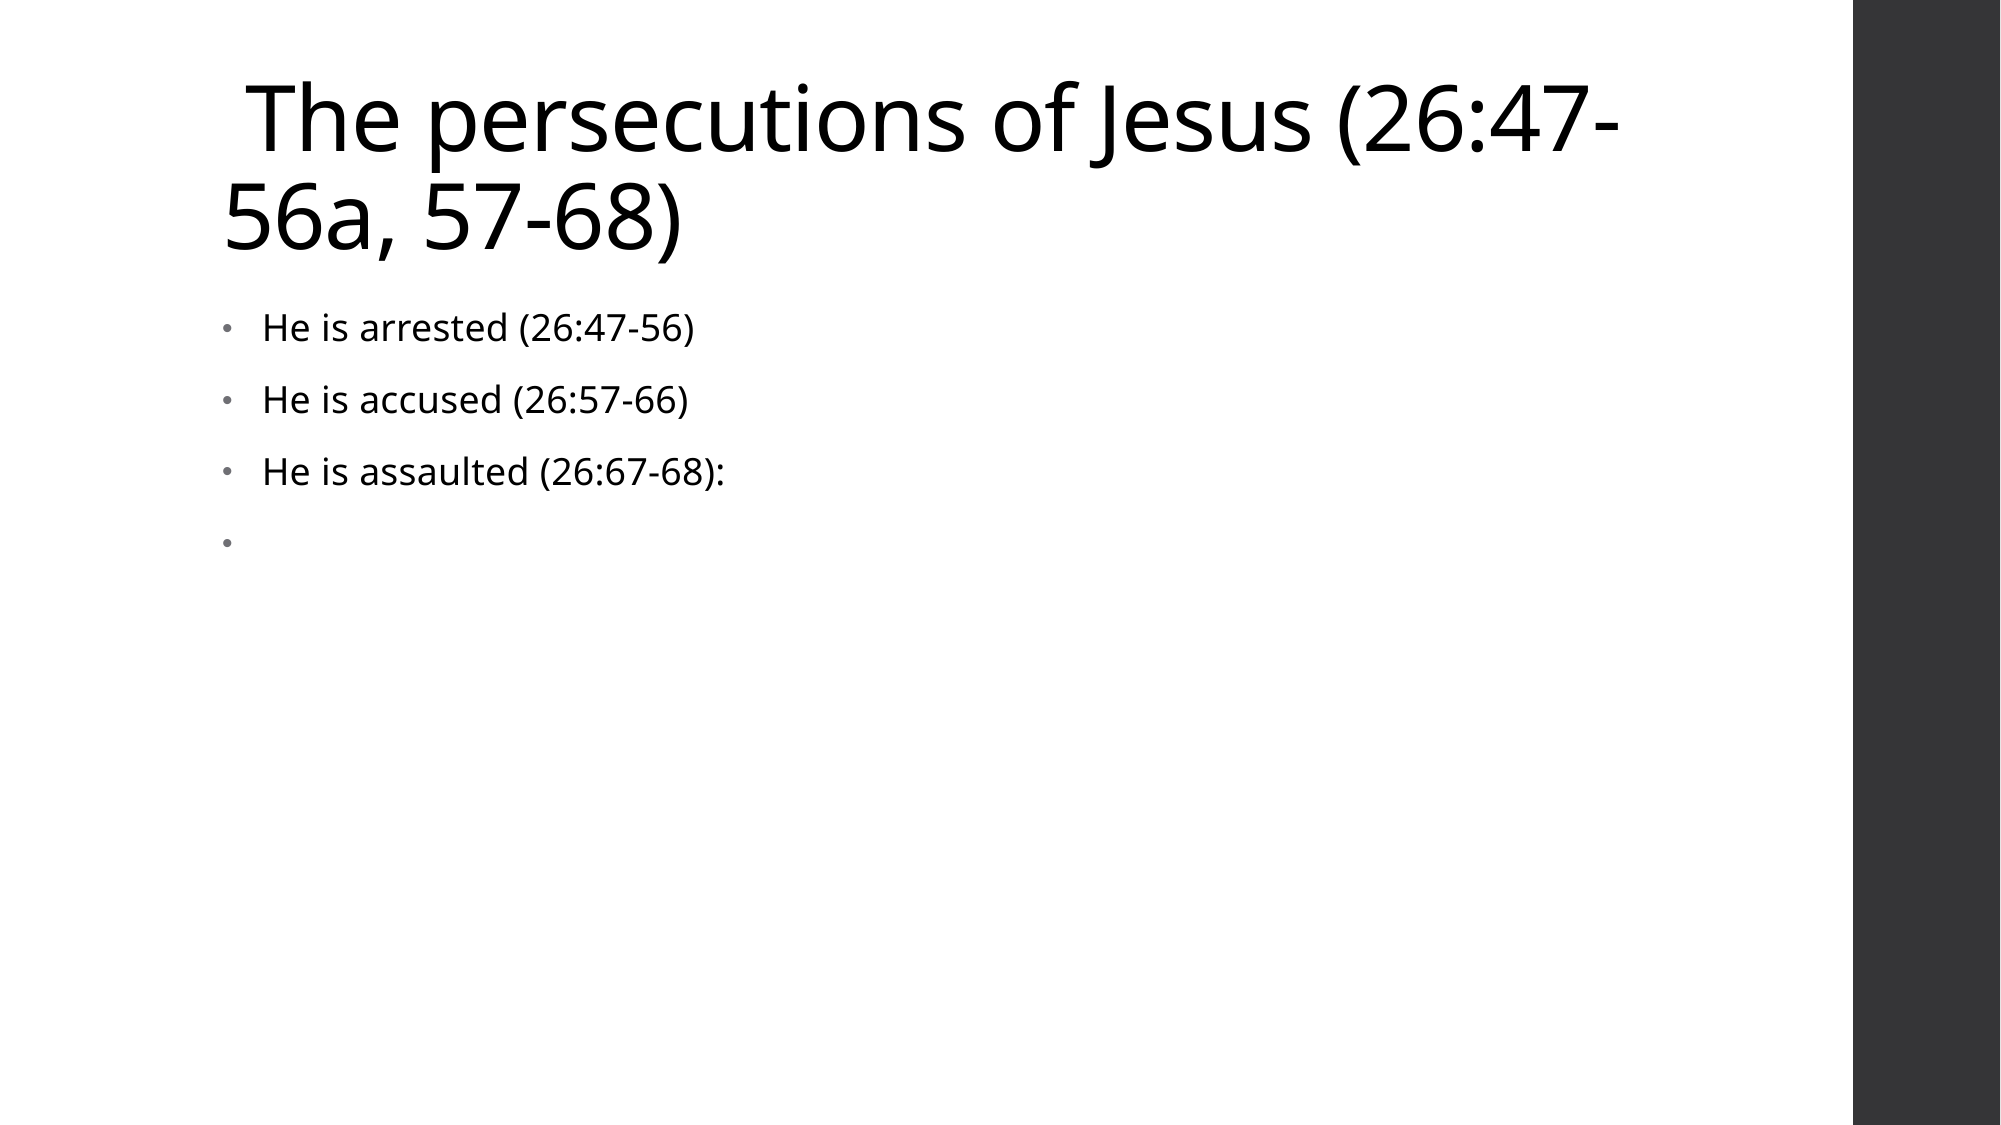

# The persecutions of Jesus (26:47-56a, 57-68)
 He is arrested (26:47-56)
 He is accused (26:57-66)
 He is assaulted (26:67-68):